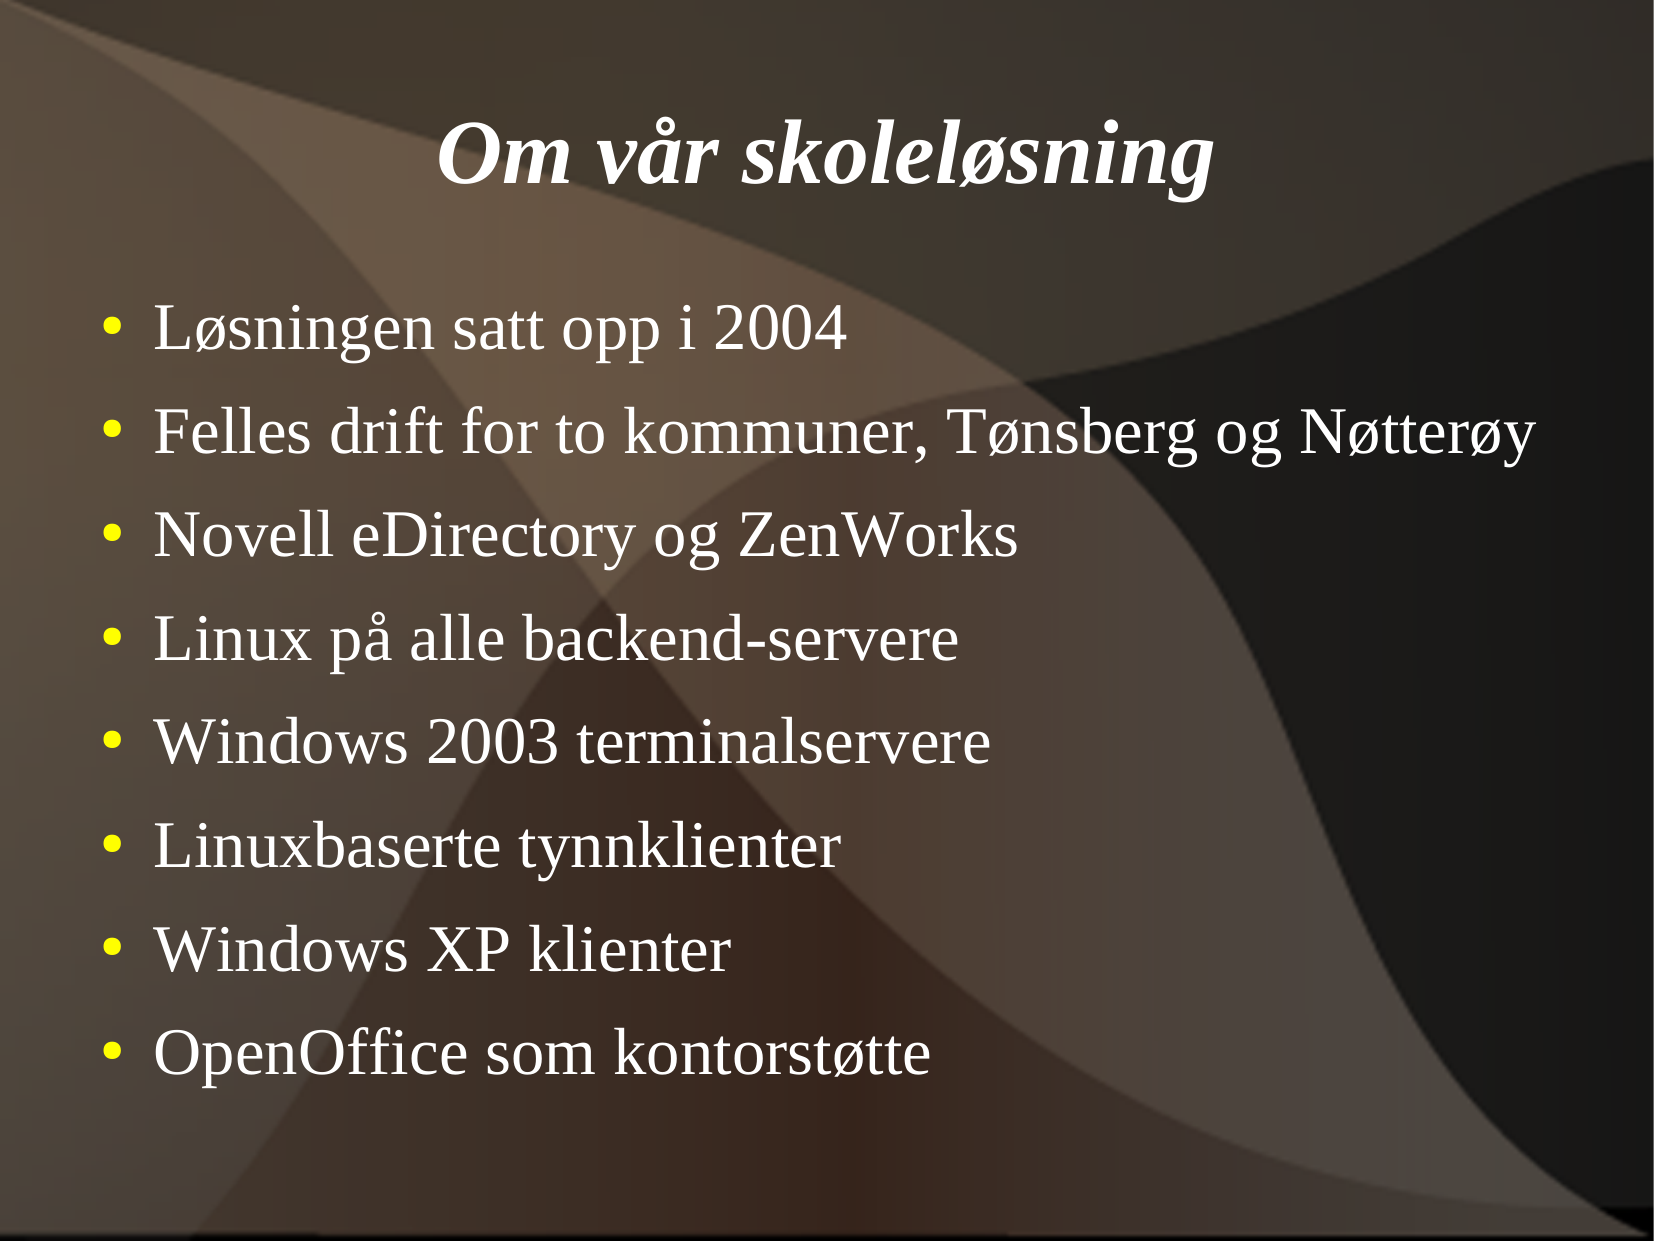

# Om vår skoleløsning
Løsningen satt opp i 2004
Felles drift for to kommuner, Tønsberg og Nøtterøy
Novell eDirectory og ZenWorks
Linux på alle backend-servere
Windows 2003 terminalservere
Linuxbaserte tynnklienter
Windows XP klienter
OpenOffice som kontorstøtte